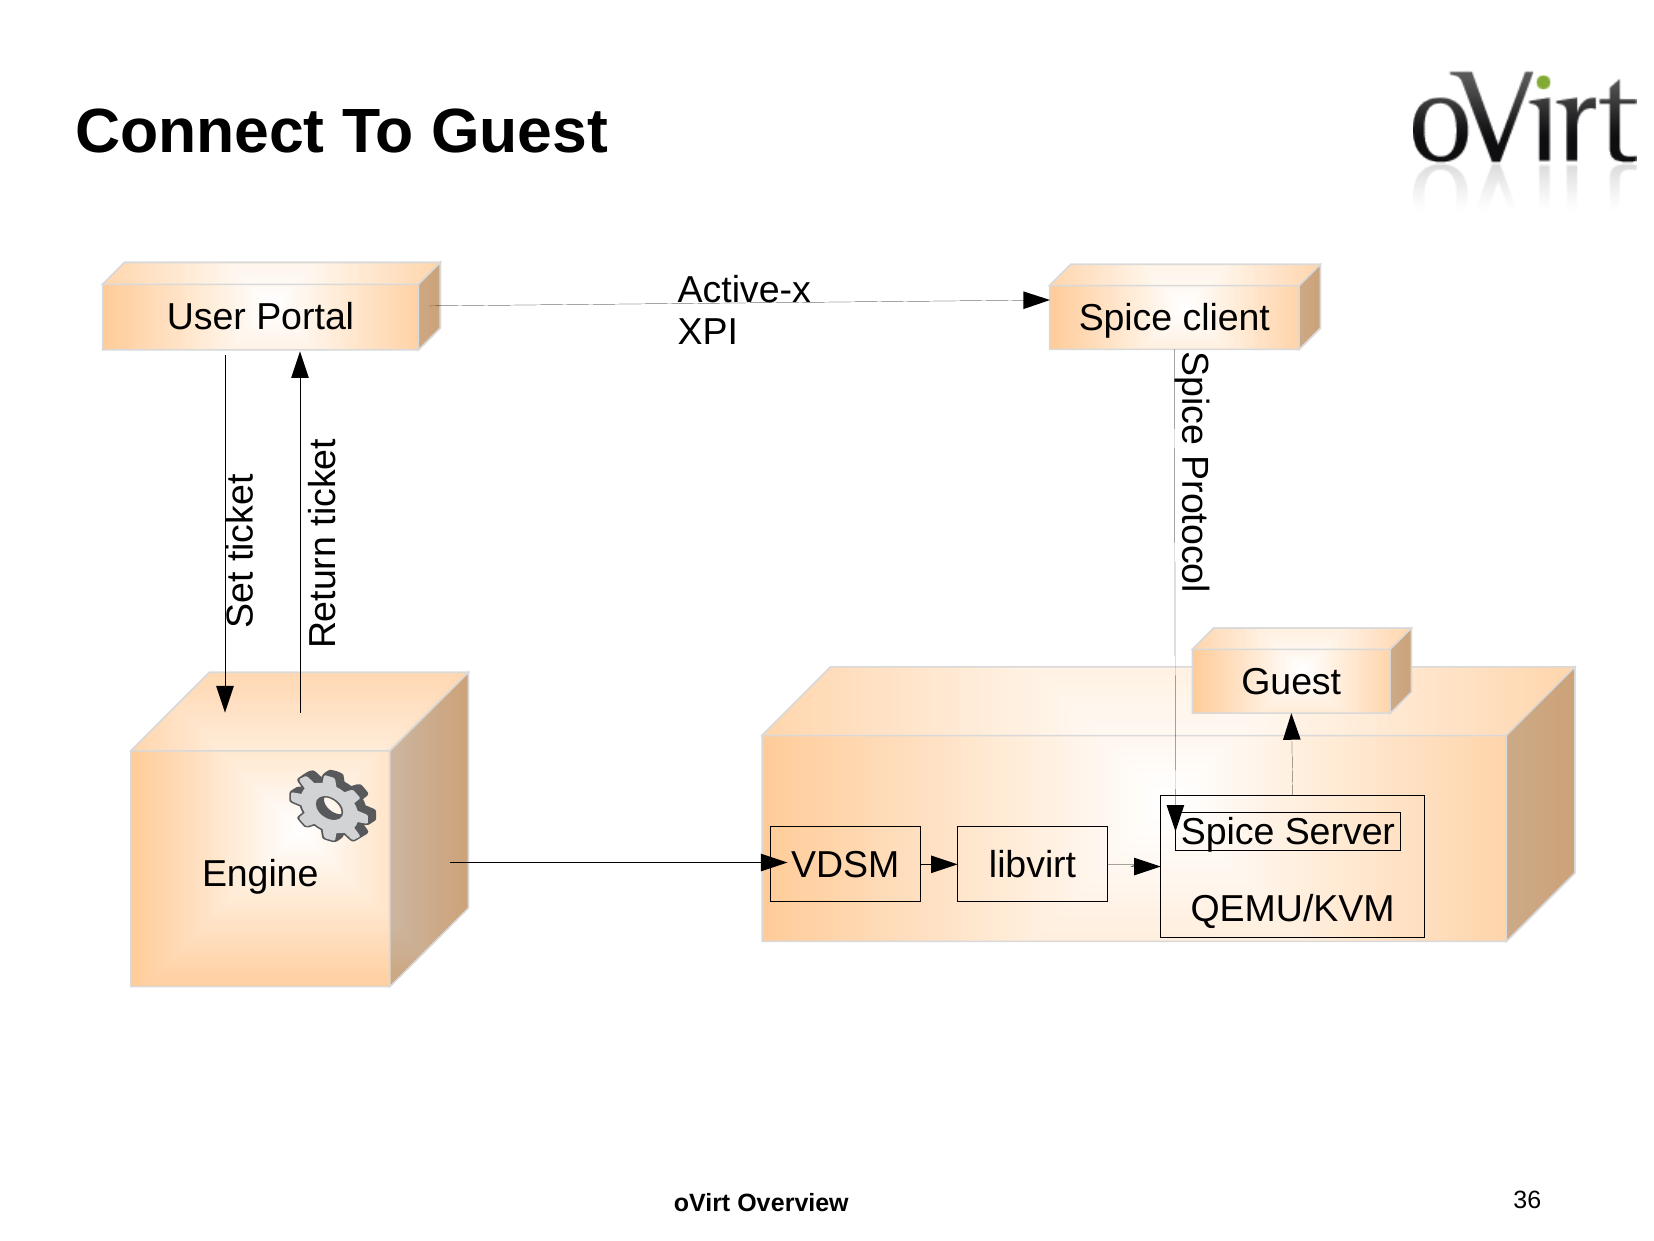

# Connect To Guest
Active-x
XPI
User Portal
Spice client
Spice Protocol
Return ticket
Set ticket
Guest
Engine
QEMU/KVM
Spice Server
VDSM
libvirt